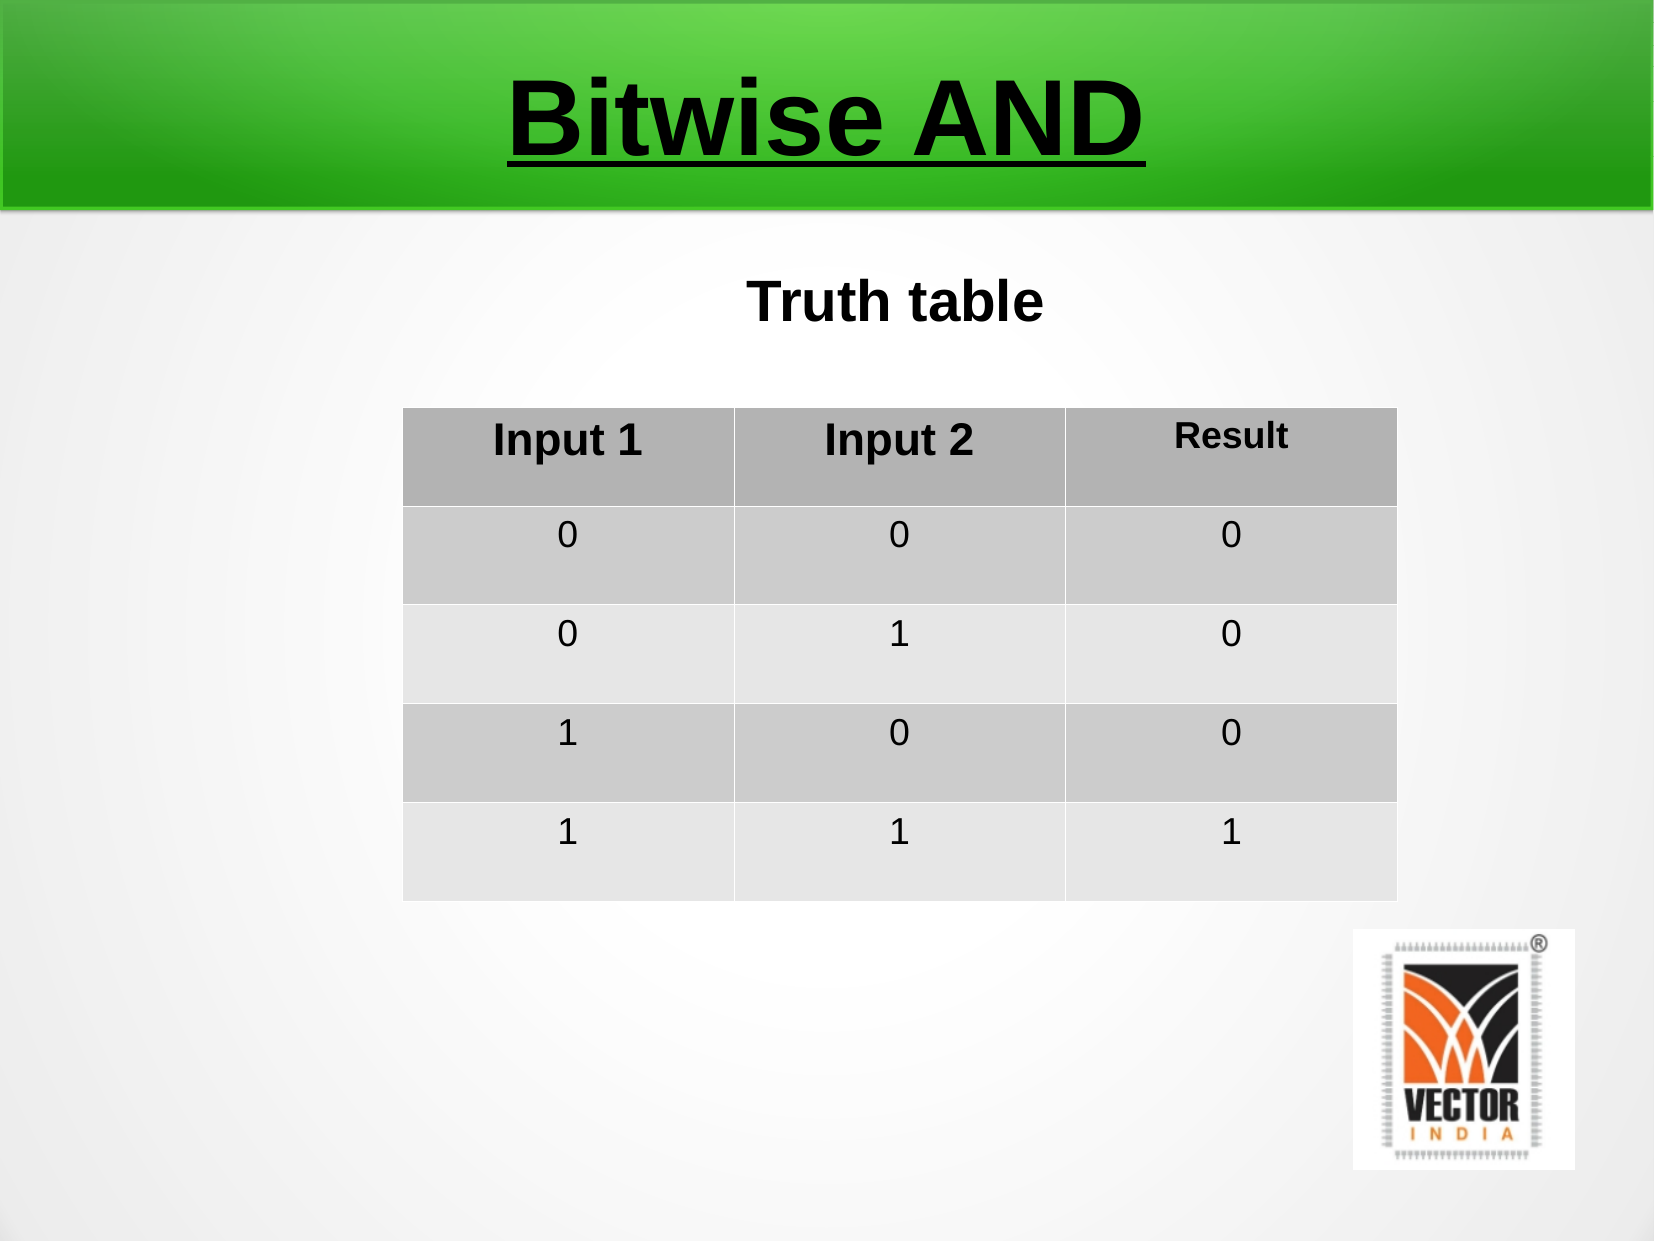

# Bitwise AND
Truth table
| Input 1 | Input 2 | Result |
| --- | --- | --- |
| 0 | 0 | 0 |
| 0 | 1 | 0 |
| 1 | 0 | 0 |
| 1 | 1 | 1 |